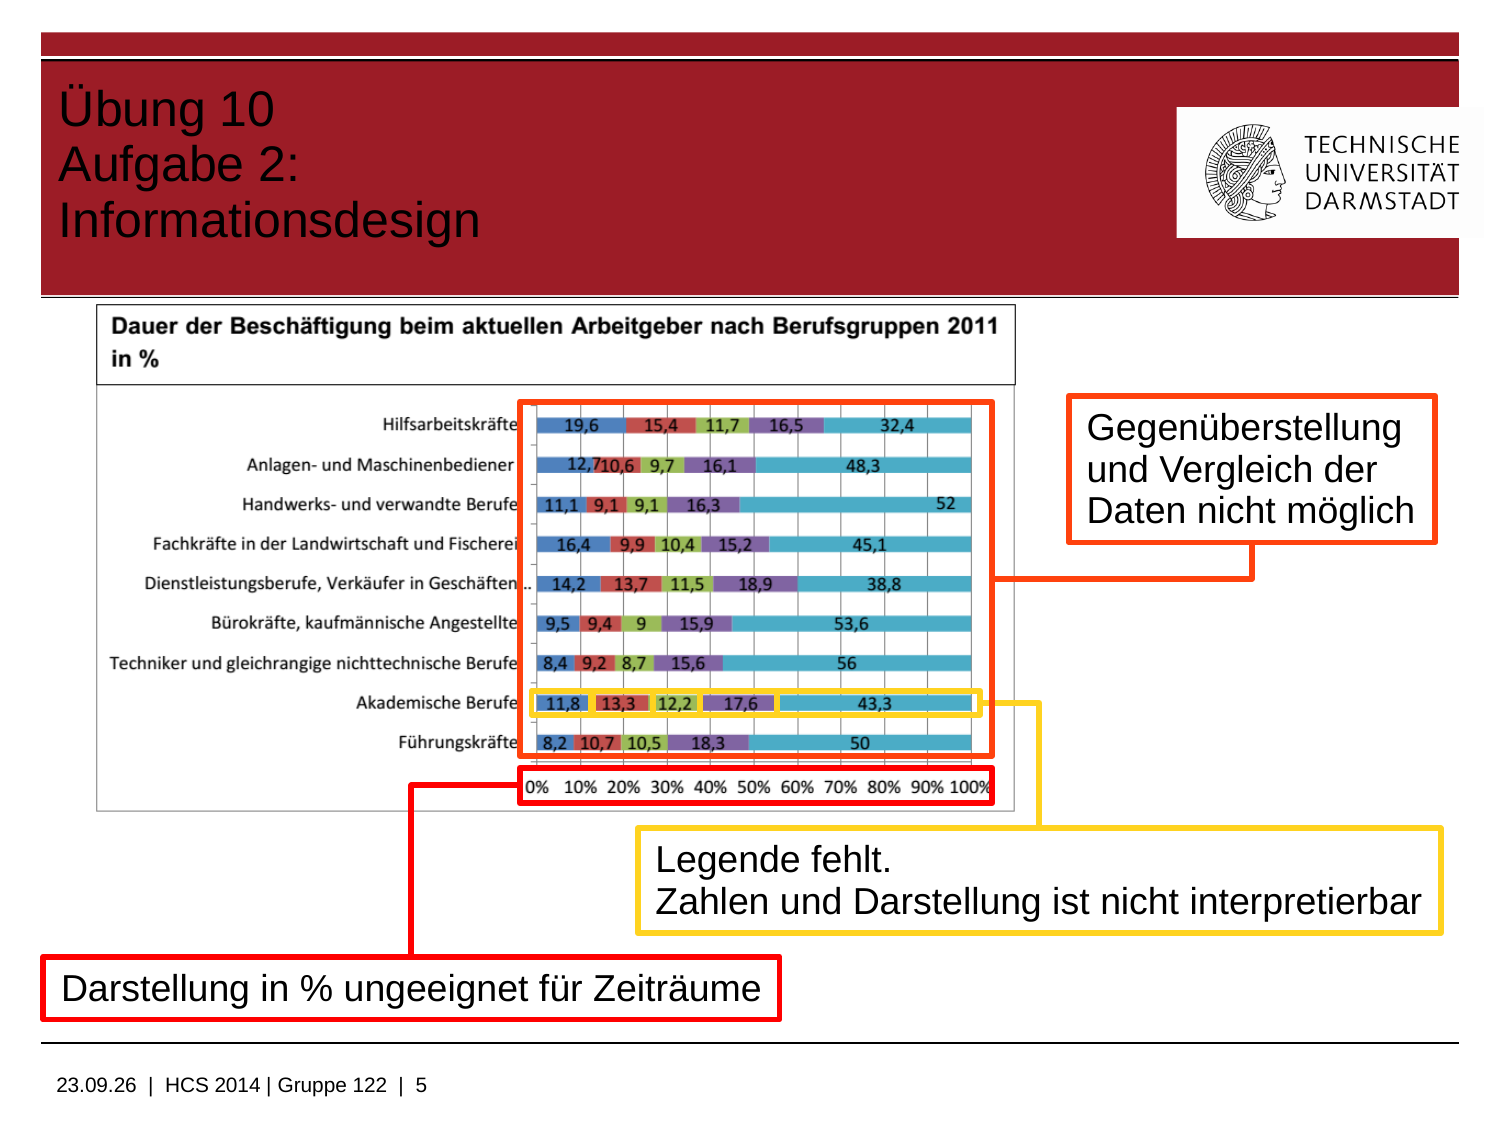

# Übung 10 Aufgabe 2: Informationsdesign
Gegenüberstellung und Vergleich der Daten nicht möglich
Legende fehlt.
Zahlen und Darstellung ist nicht interpretierbar
Darstellung in % ungeeignet für Zeiträume